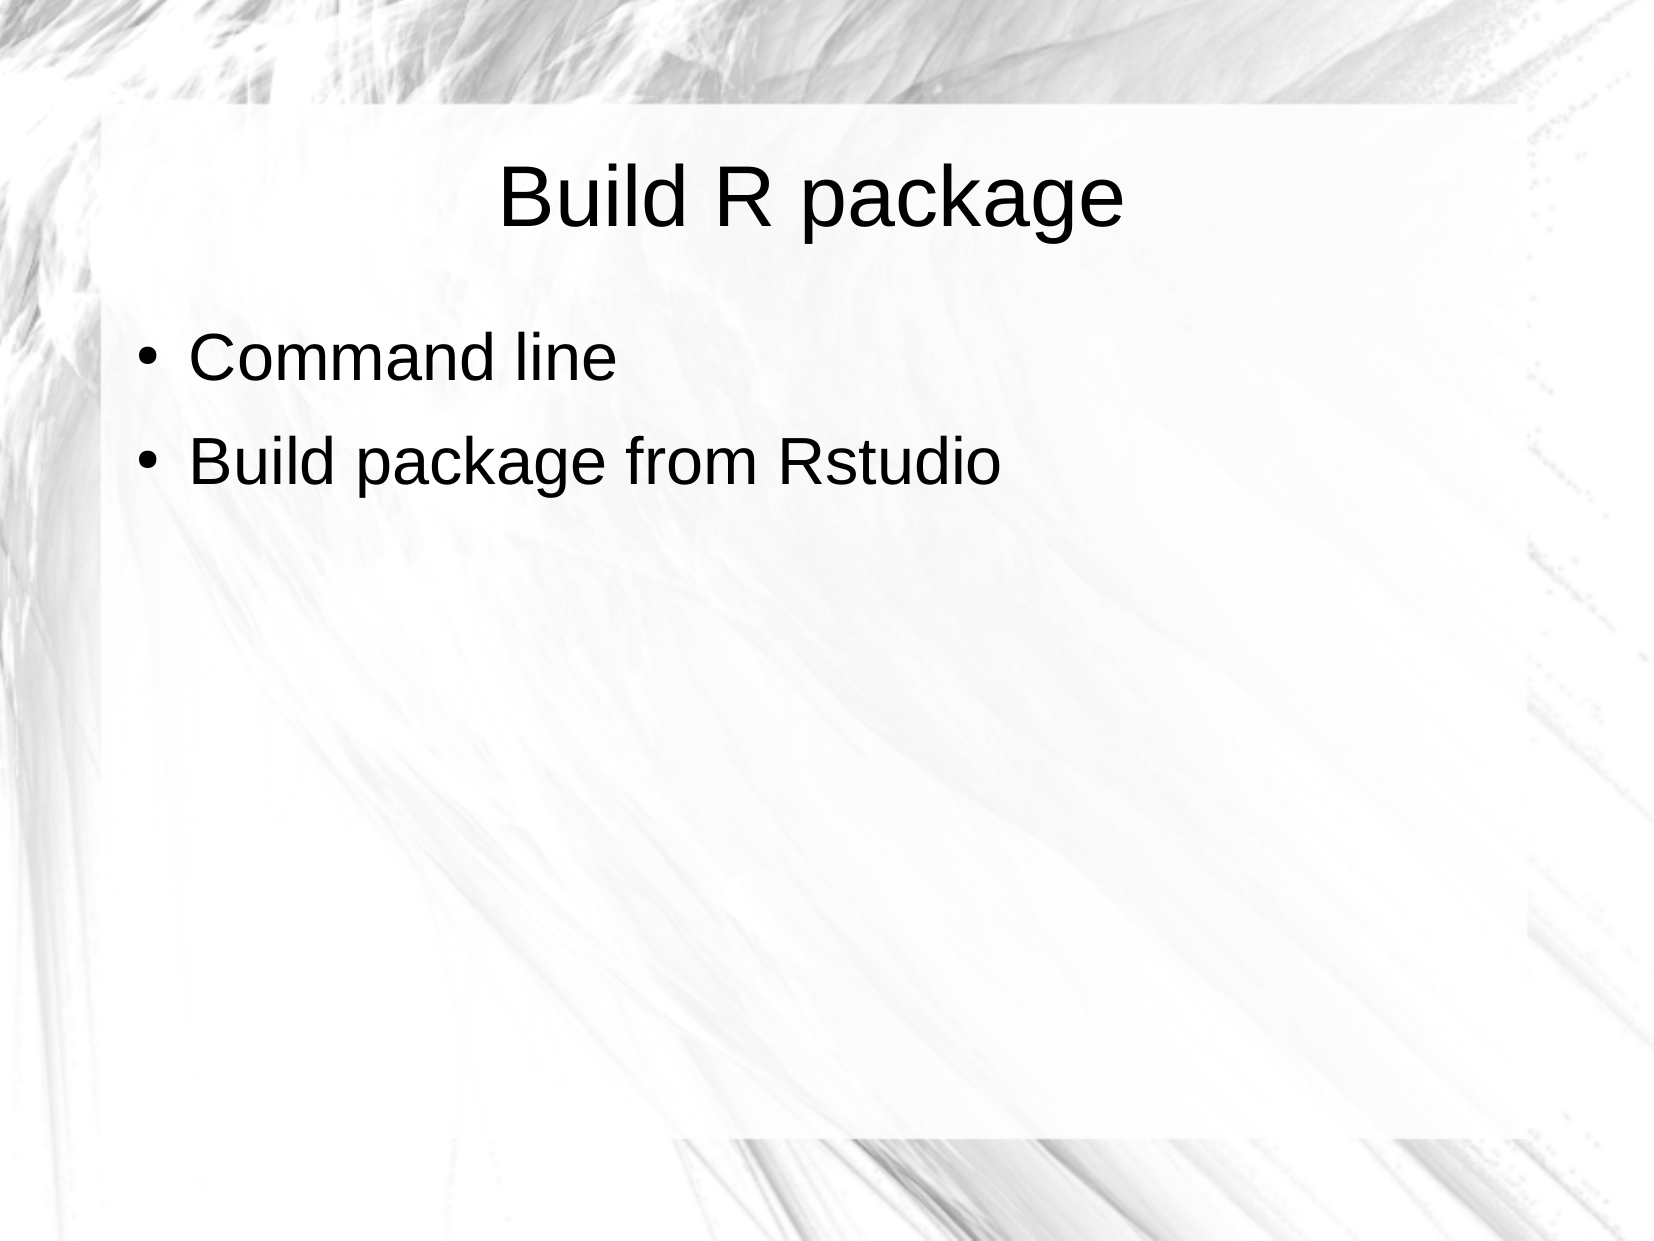

# Build R package
Command line
Build package from Rstudio